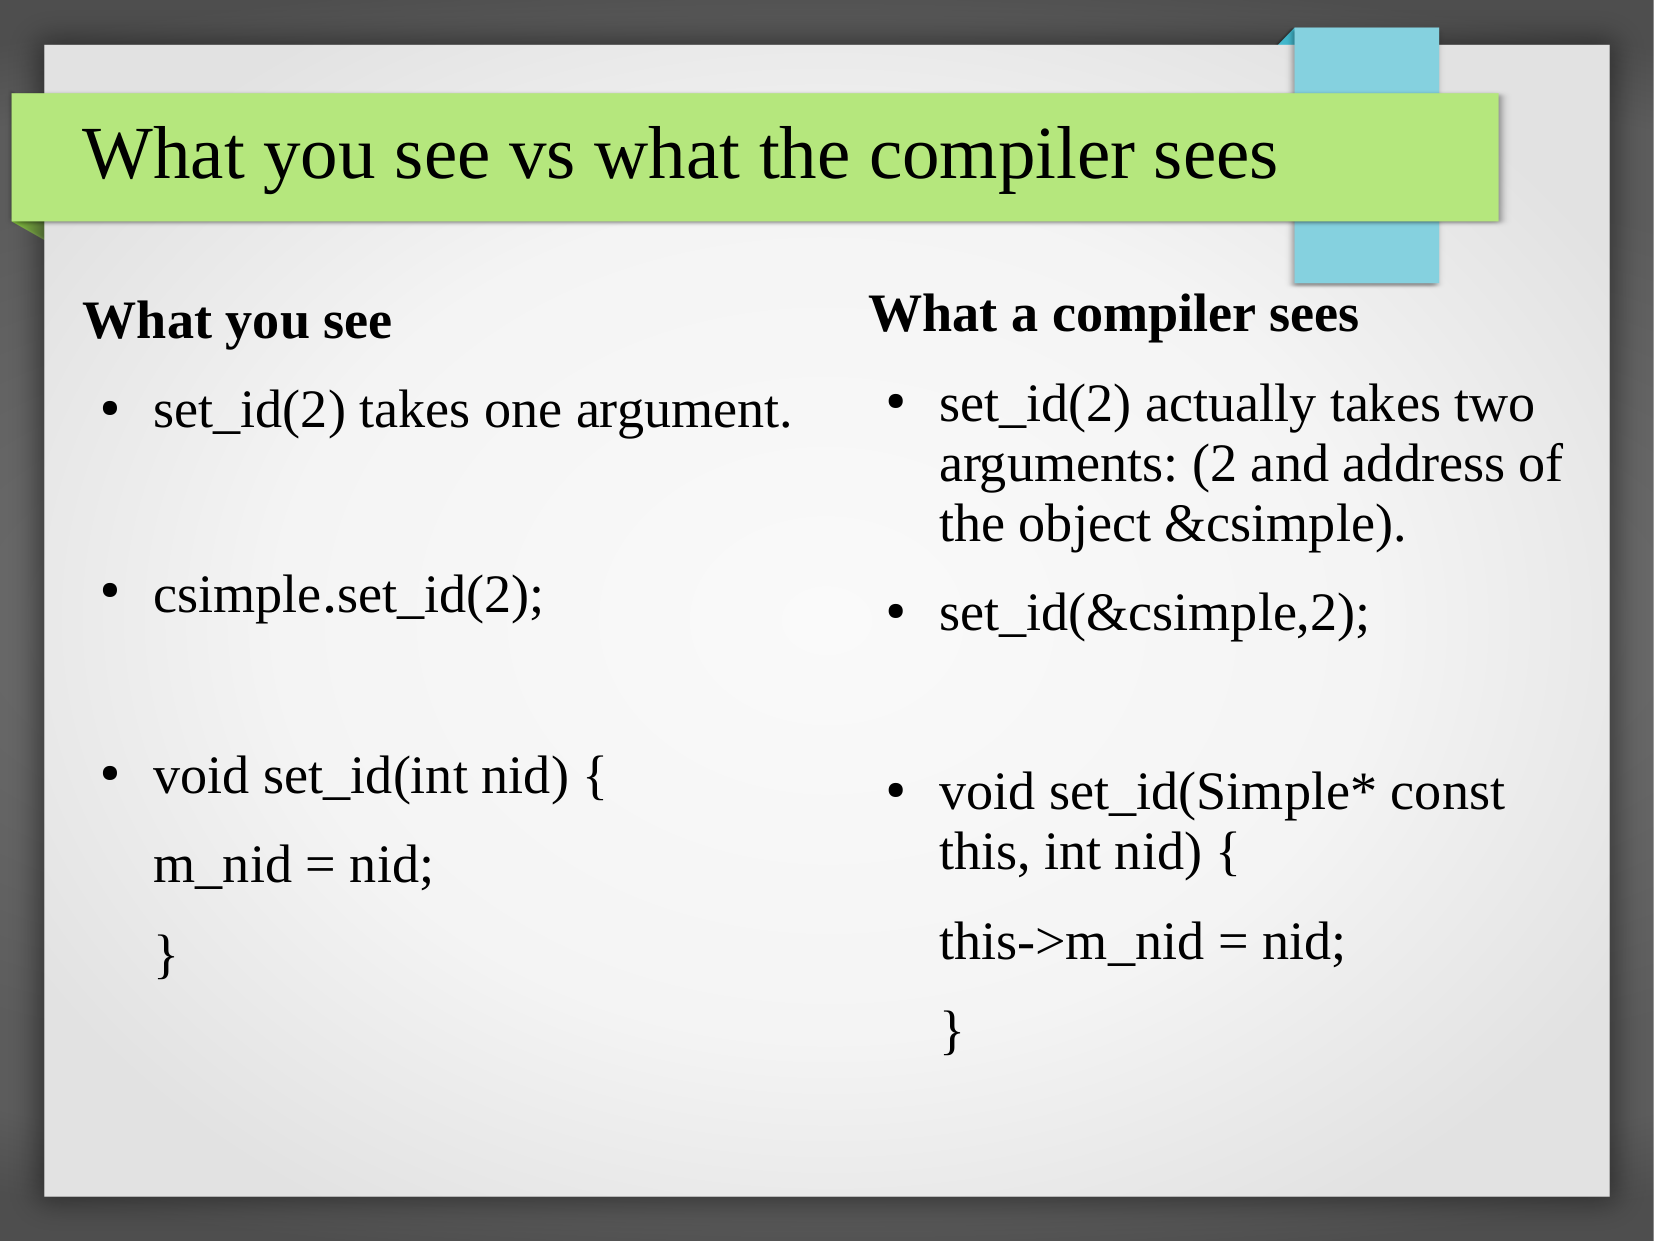

# What you see vs what the compiler sees
What a compiler sees
set_id(2) actually takes two arguments: (2 and address of the object &csimple).
set_id(&csimple,2);
void set_id(Simple* const this, int nid) {
this->m_nid = nid;
}
What you see
set_id(2) takes one argument.
csimple.set_id(2);
void set_id(int nid) {
m_nid = nid;
}